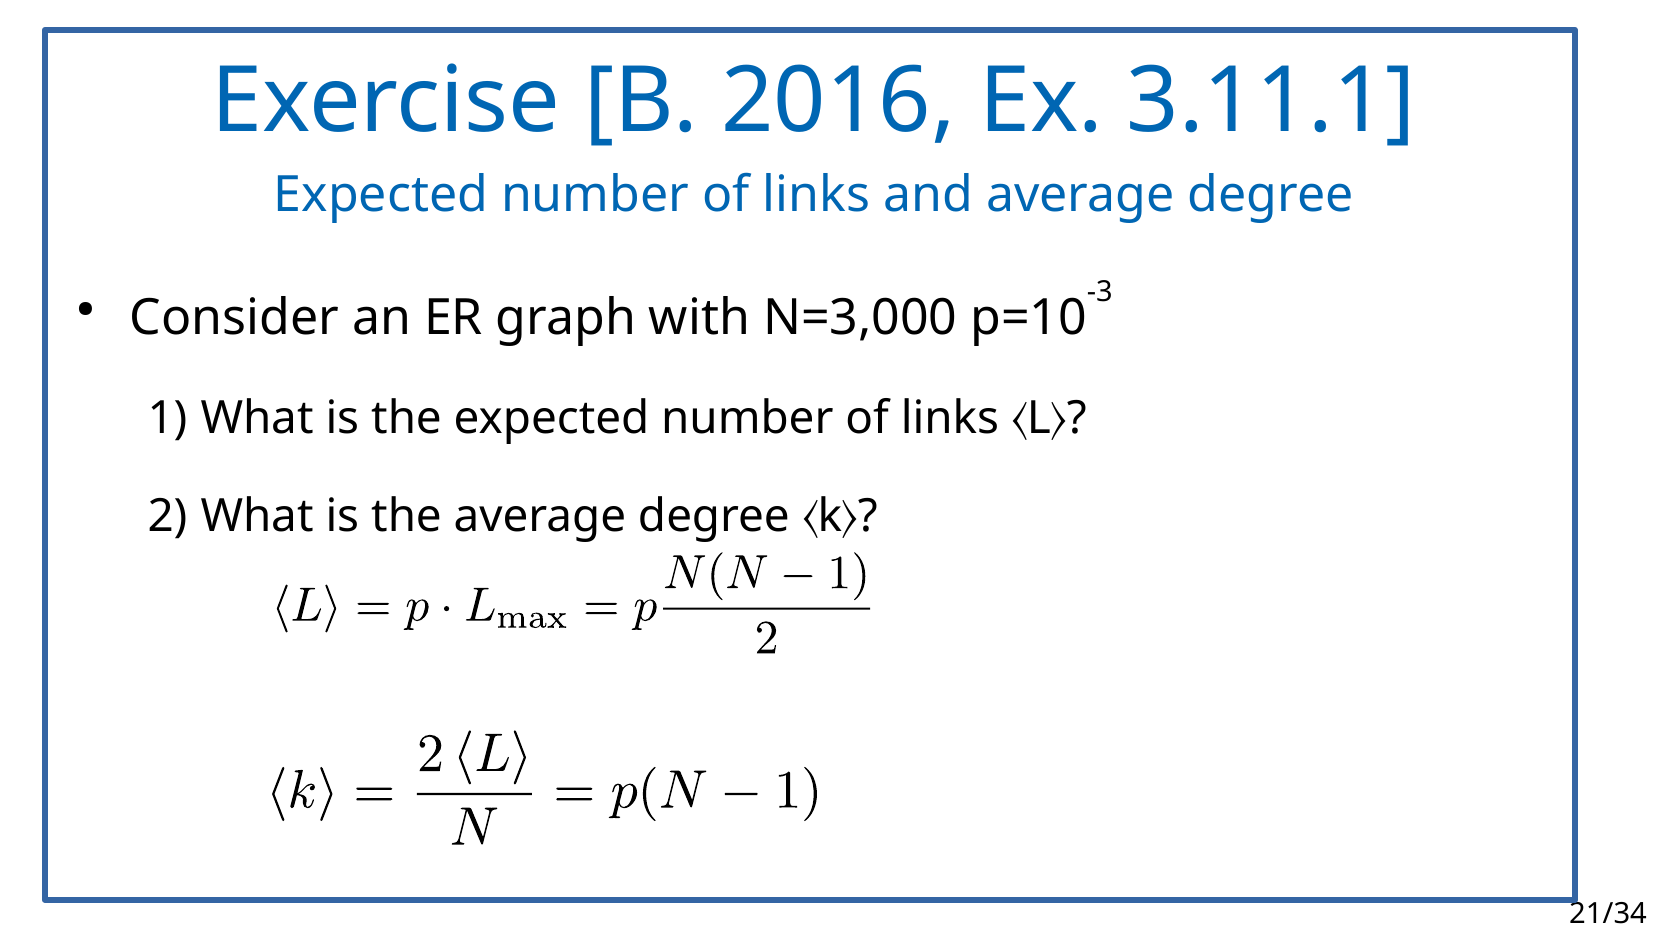

# Exercise [B. 2016, Ex. 3.11.1] Expected number of links and average degree
Consider an ER graph with N=3,000 p=10-3
What is the expected number of links 〈L〉?
What is the average degree 〈k〉?
21